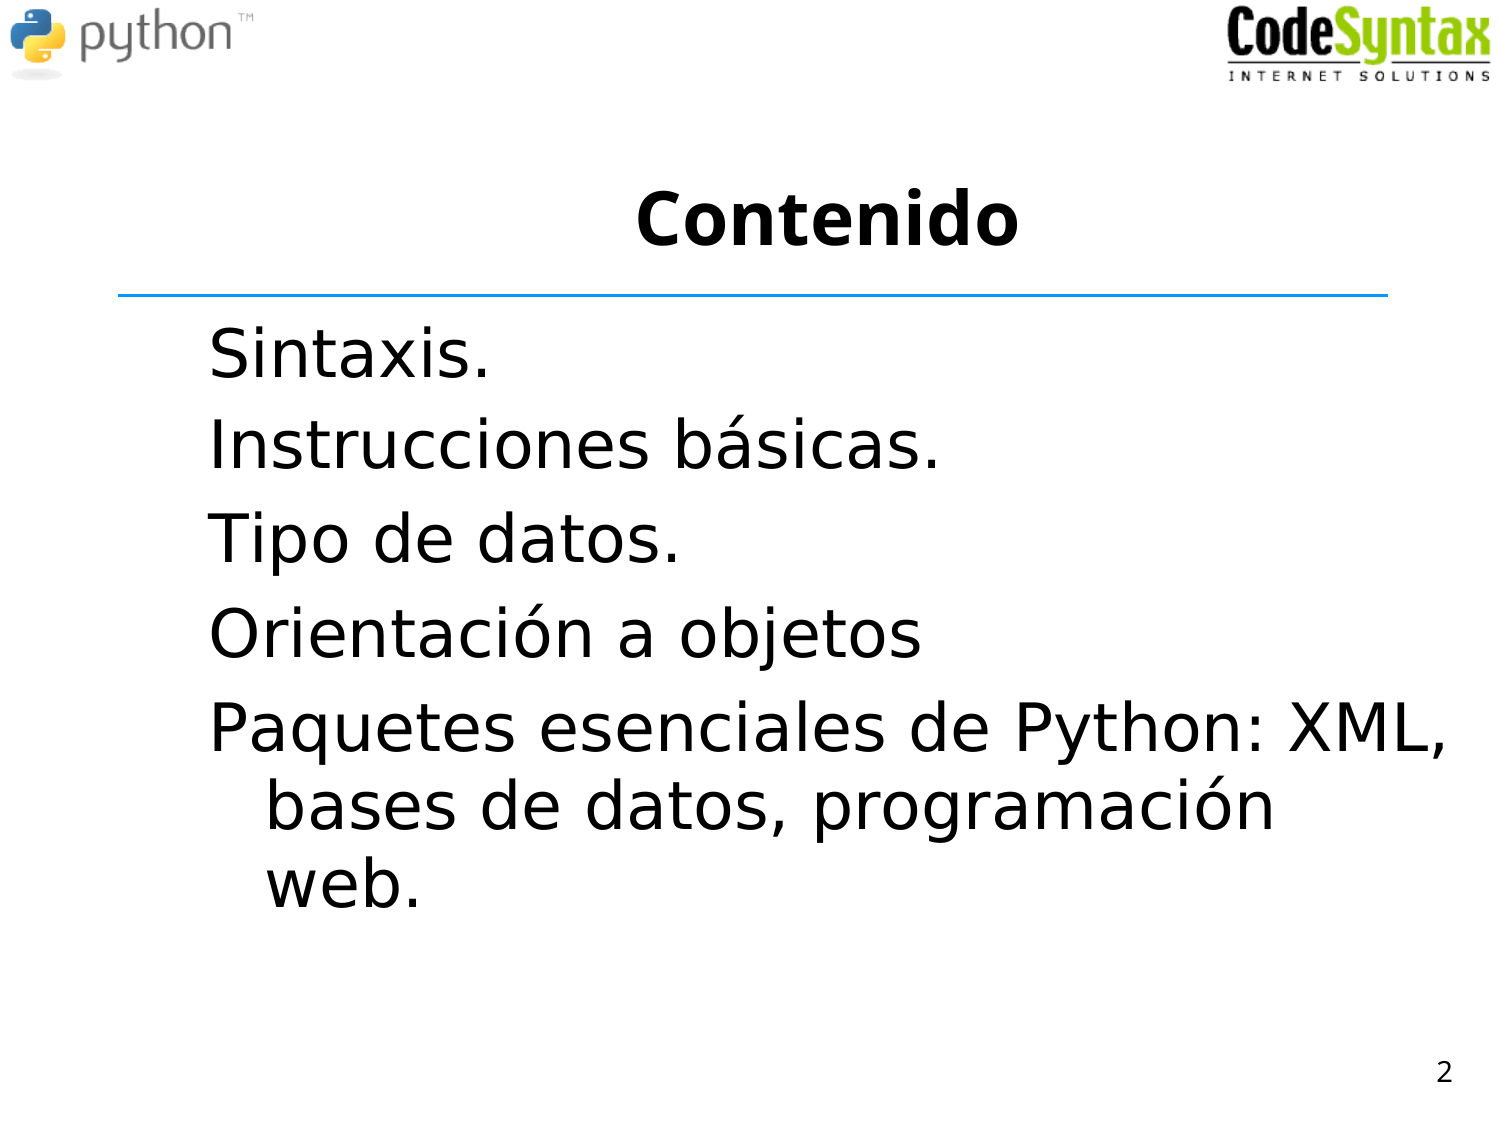

# Contenido
Sintaxis.
Instrucciones básicas.
Tipo de datos.
Orientación a objetos
Paquetes esenciales de Python: XML, bases de datos, programación web.
2